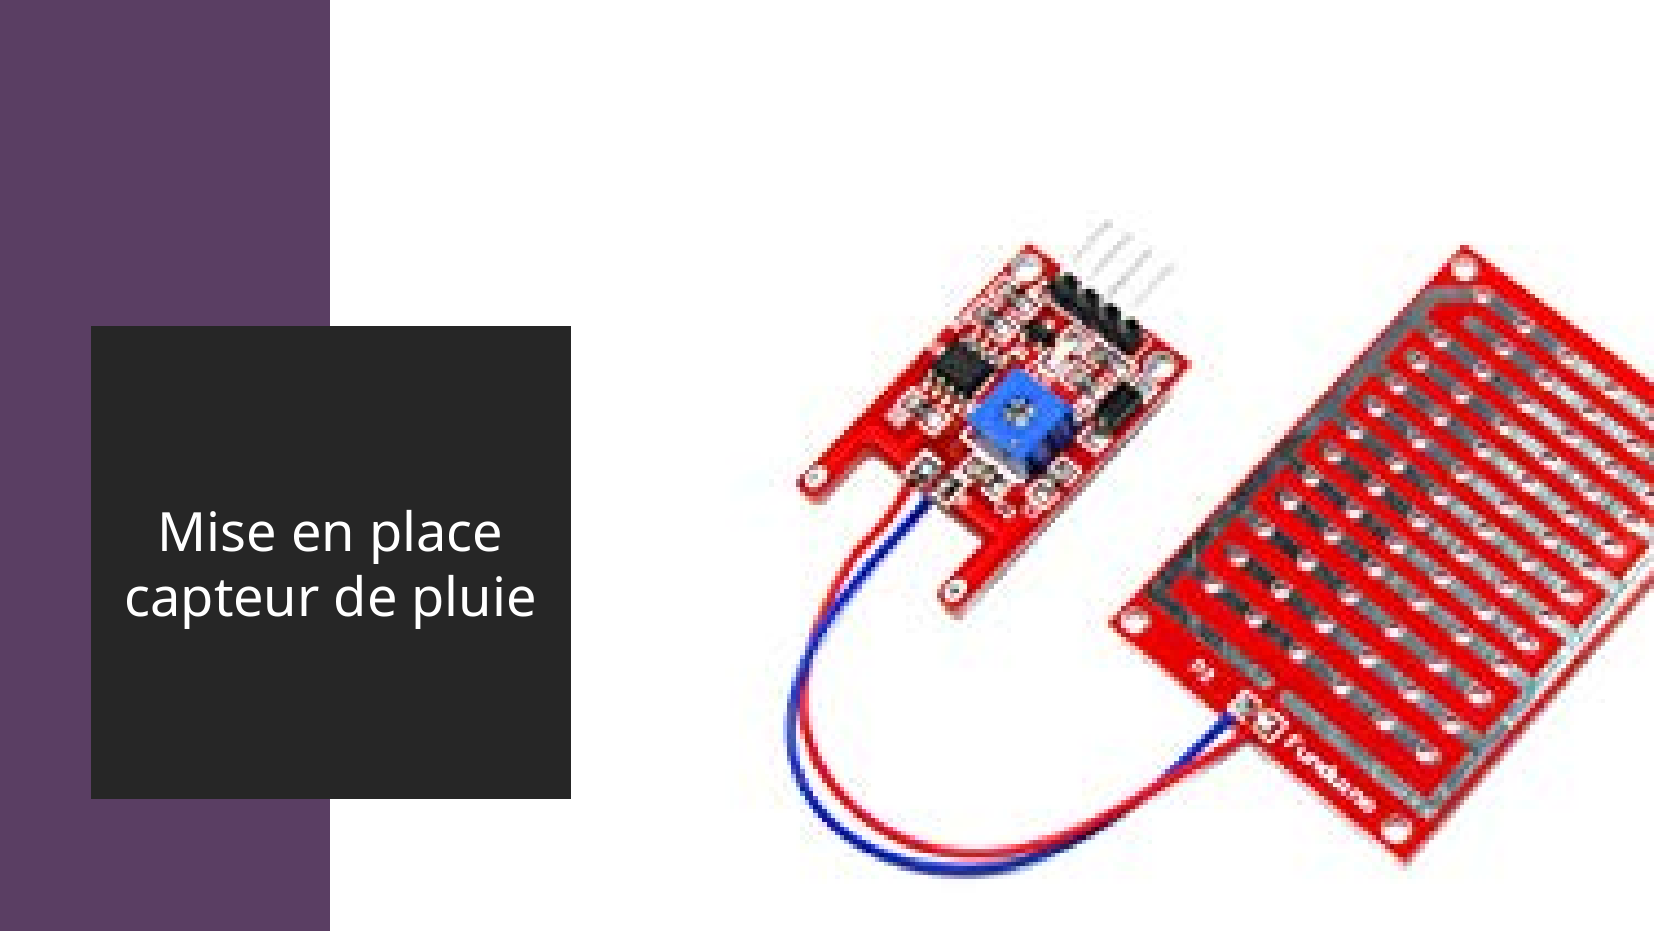

#
Mise en place capteur de pluie